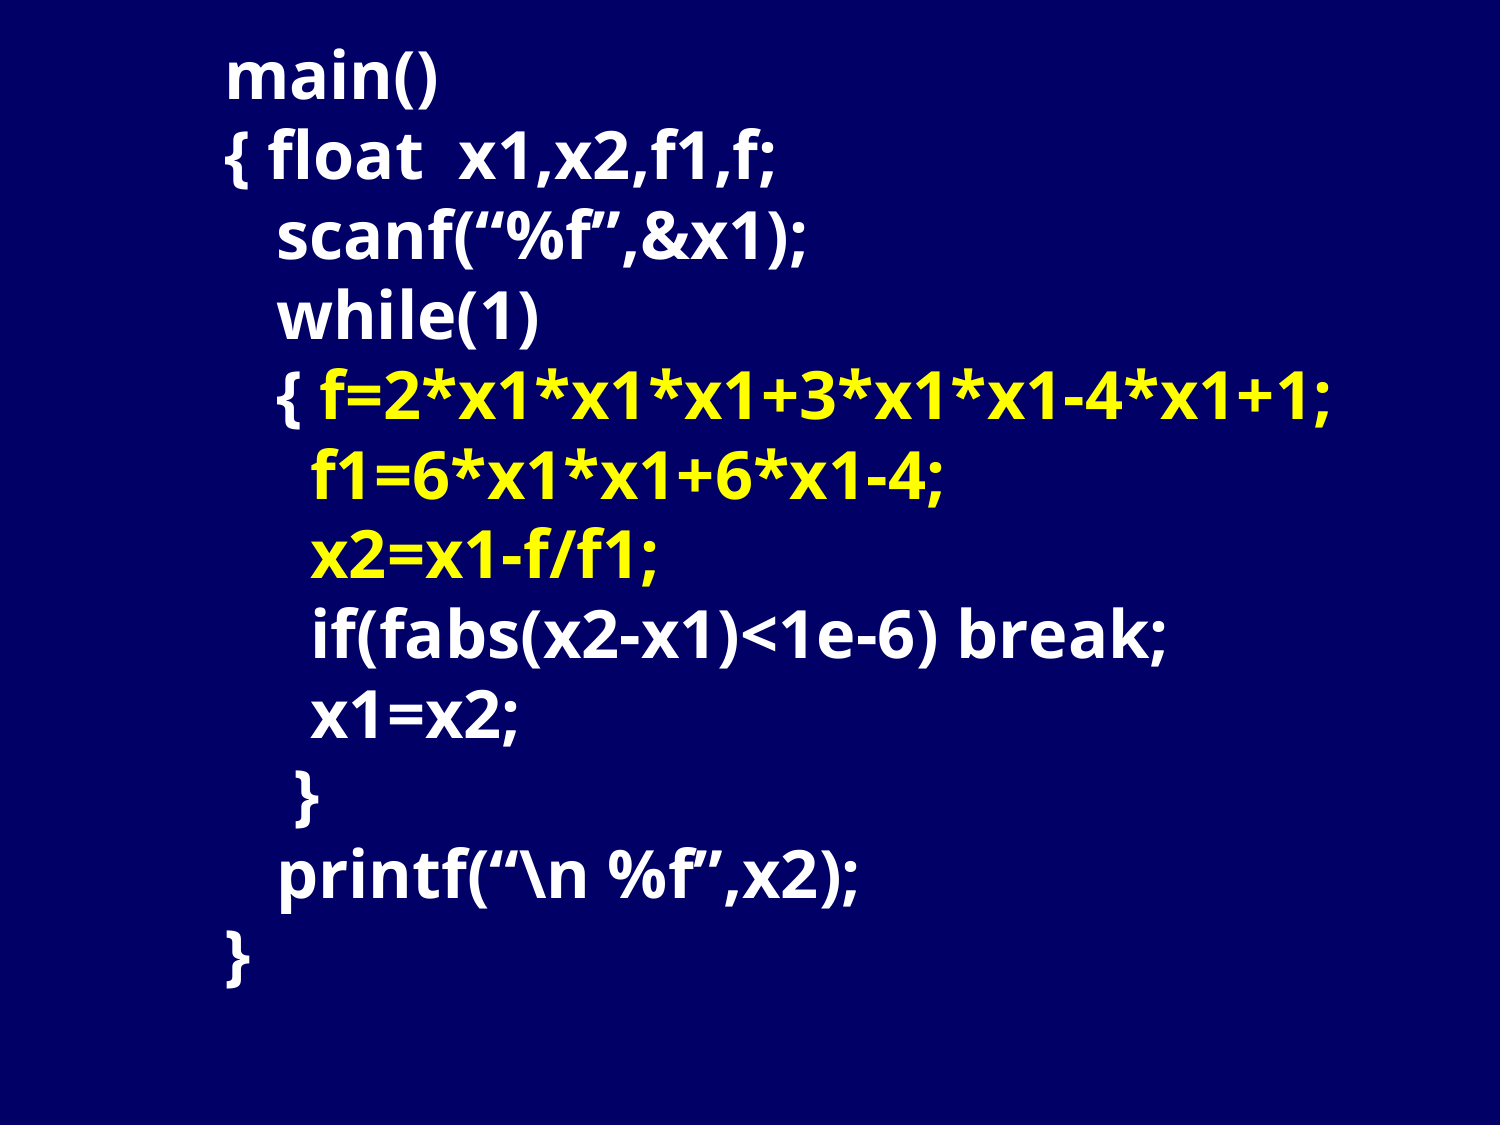

main()
 { float x1,x2,f1,f;
 scanf(“%f”,&x1);
 while(1)
 { f=2*x1*x1*x1+3*x1*x1-4*x1+1;
 f1=6*x1*x1+6*x1-4;
 x2=x1-f/f1;
 if(fabs(x2-x1)<1e-6) break;
 x1=x2;
 }
 printf(“\n %f”,x2);
 }